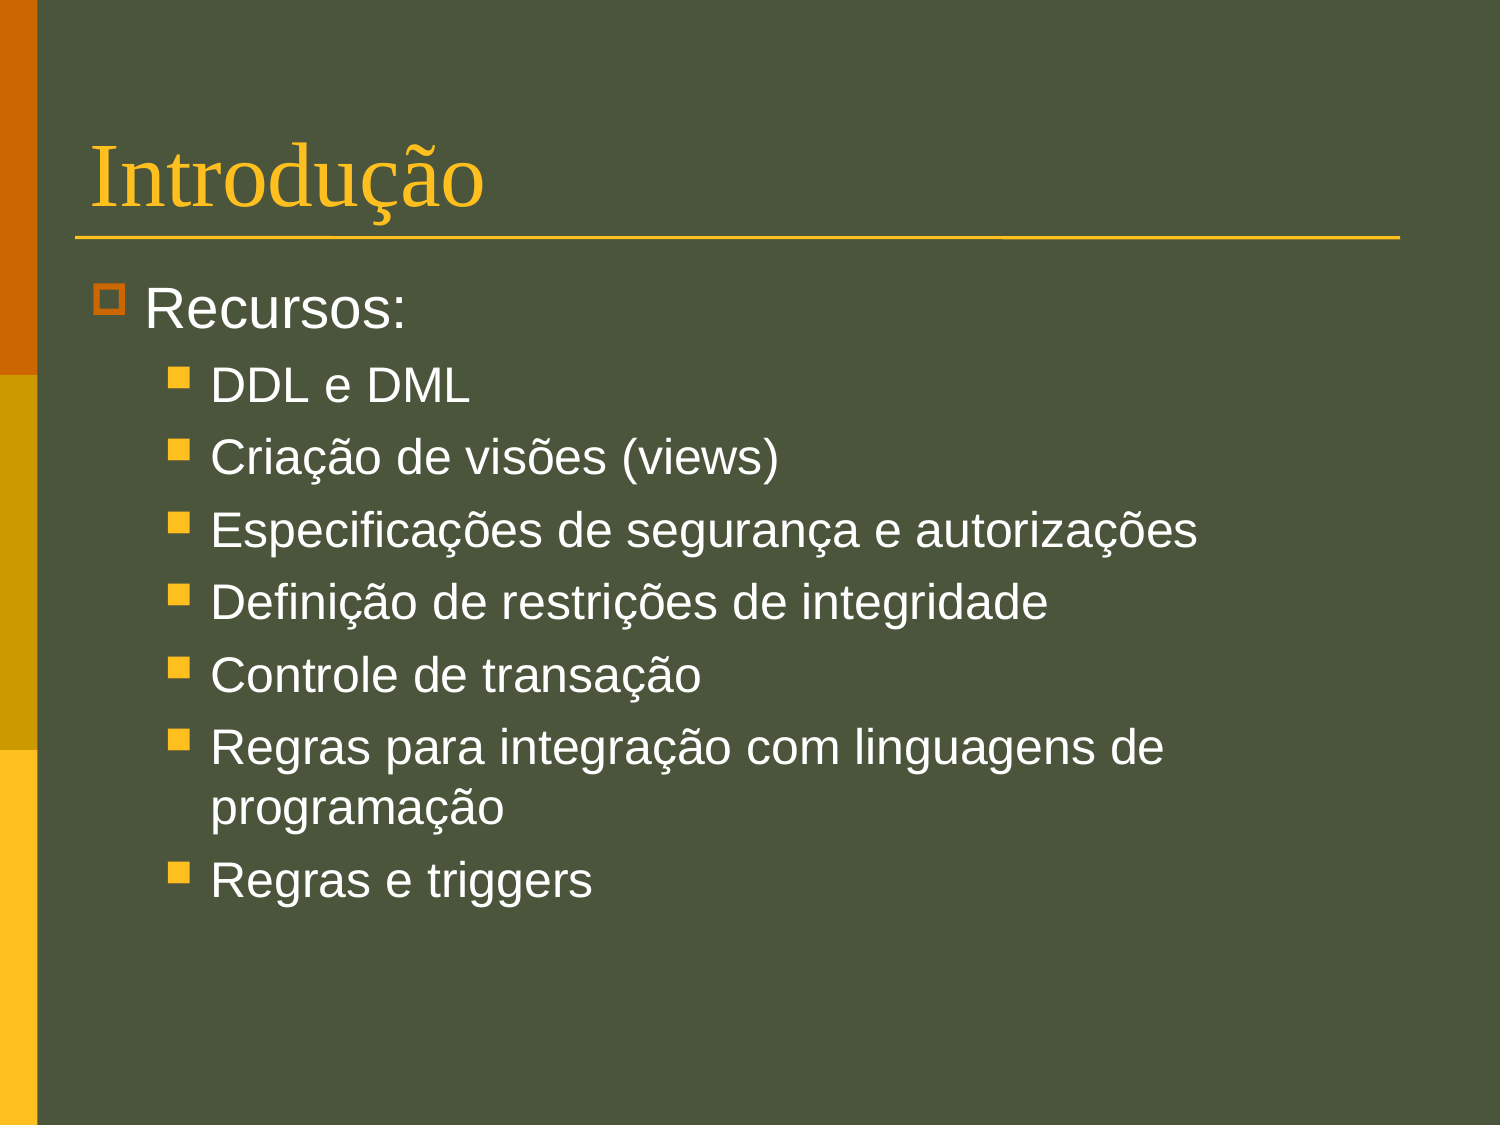

# Introdução
Recursos:
DDL e DML
Criação de visões (views)
Especificações de segurança e autorizações
Definição de restrições de integridade
Controle de transação
Regras para integração com linguagens de programação
Regras e triggers